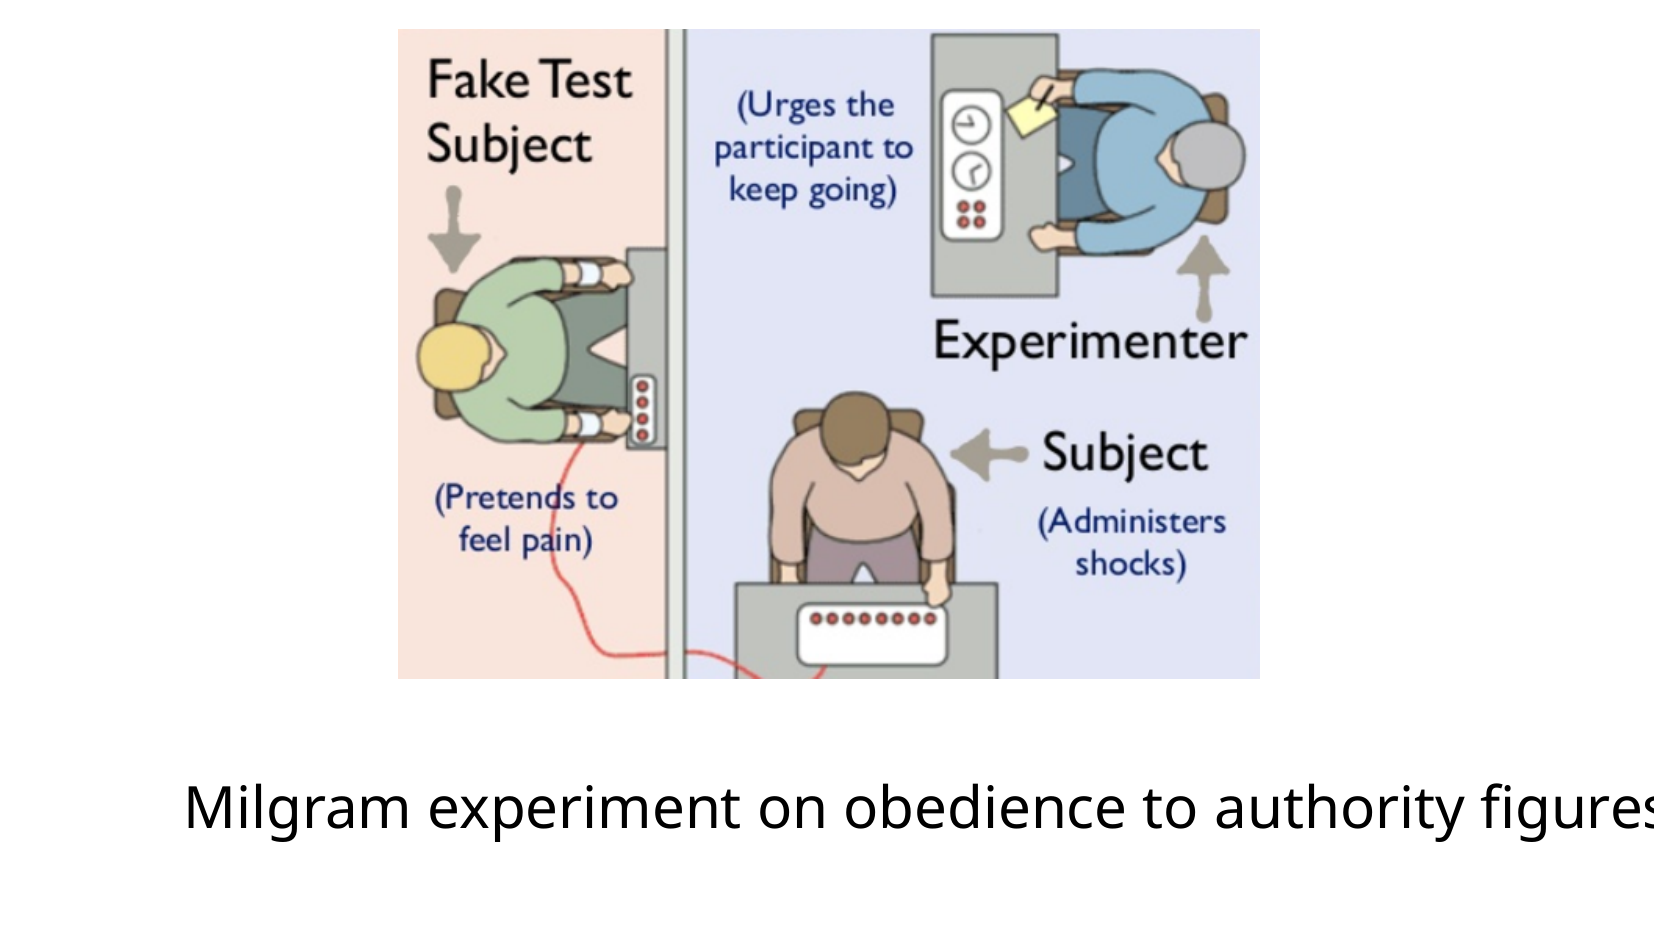

Milgram experiment on obedience to authority figures